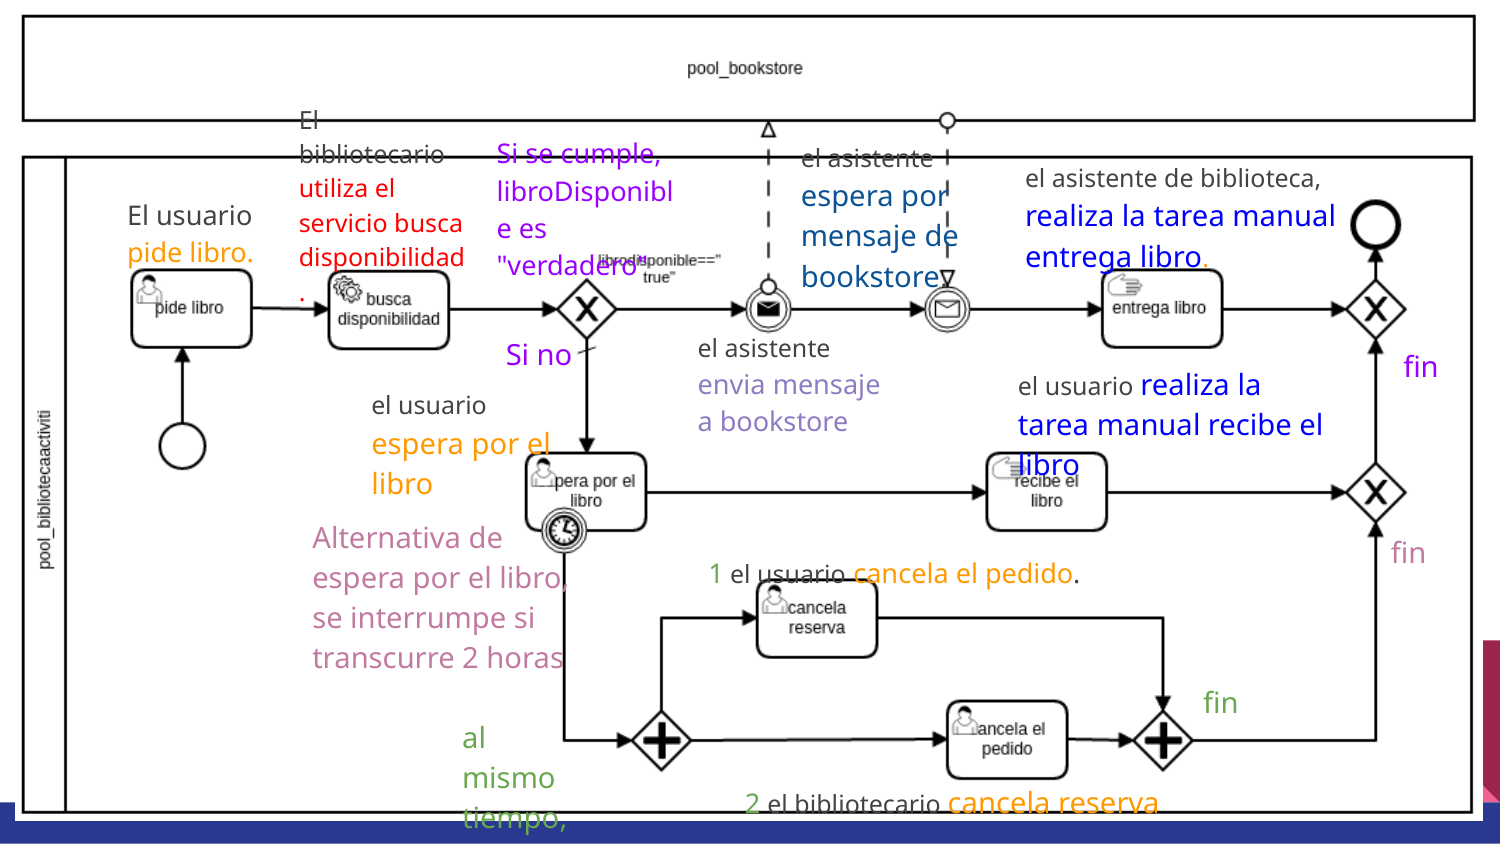

El bibliotecario utiliza el servicio busca disponibilidad.
el asistente espera por mensaje de bookstore.
Si se cumple, libroDisponible es "verdadero"
El usuario pide libro.
el asistente de biblioteca, realiza la tarea manual entrega libro.
el asistente envia mensaje a bookstore
Si no
fin
el usuario realiza la tarea manual recibe el libro
el usuario espera por el libro
fin
1 el usuario cancela el pedido.
Alternativa de espera por el libro, se interrumpe si transcurre 2 horas
fin
al mismo tiempo,
2 el bibliotecario cancela reserva